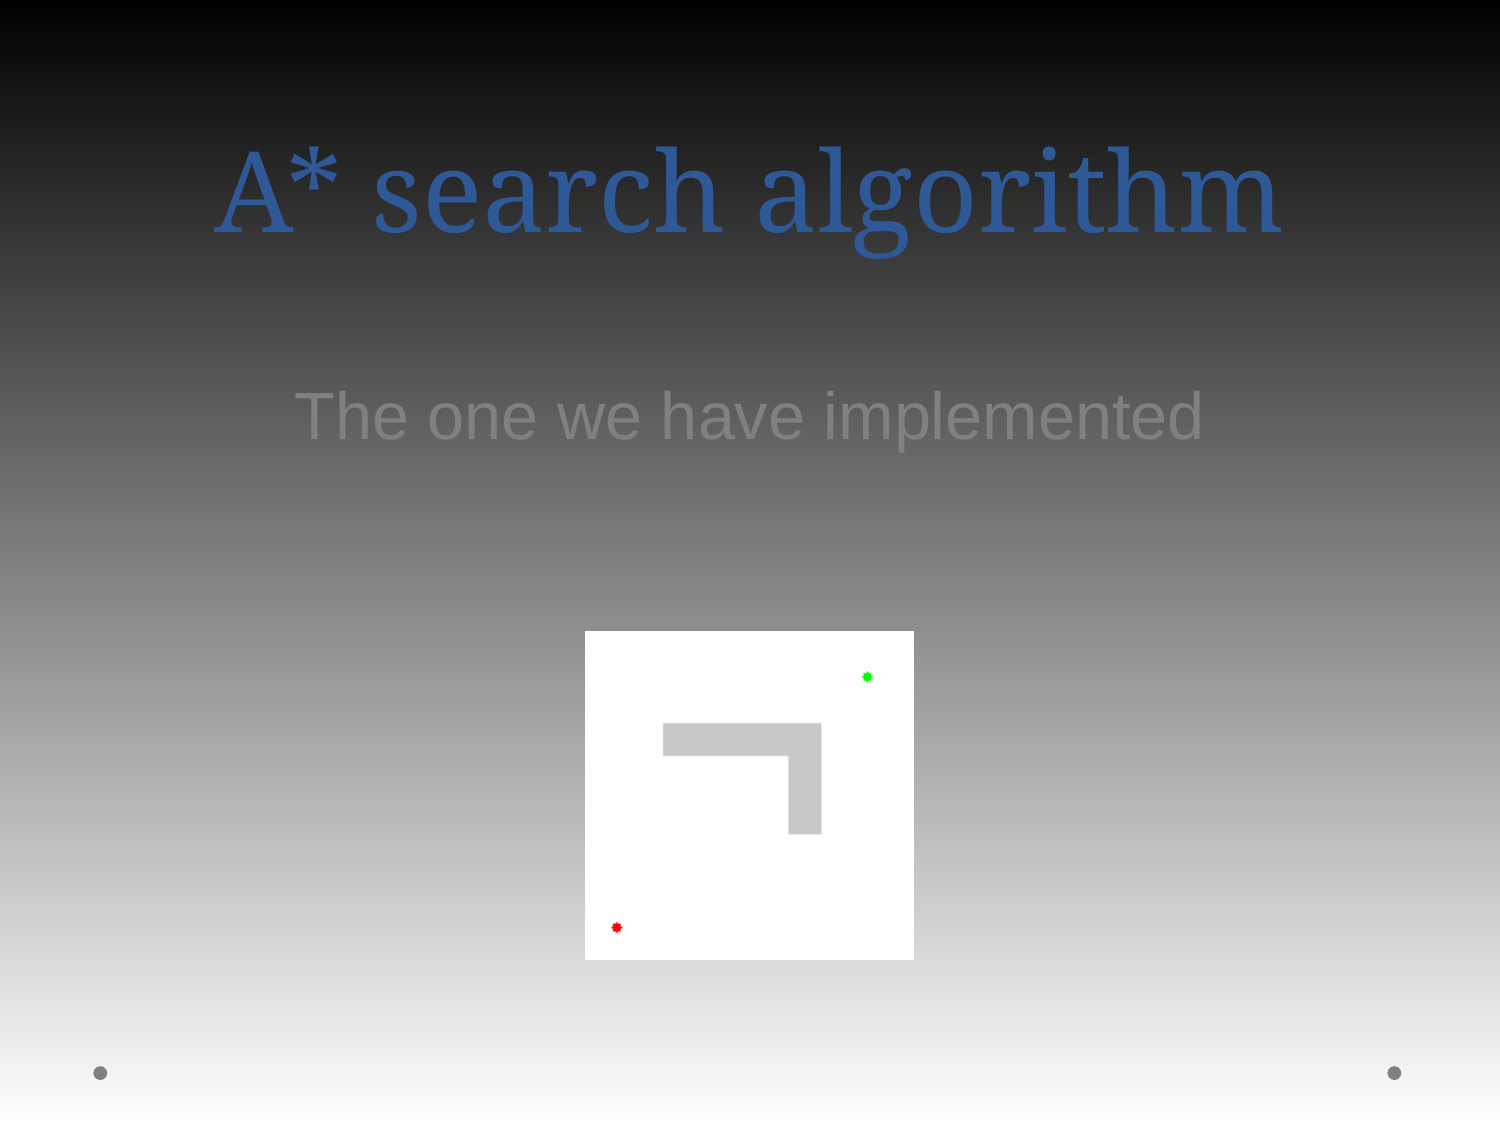

# A* search algorithm
The one we have implemented